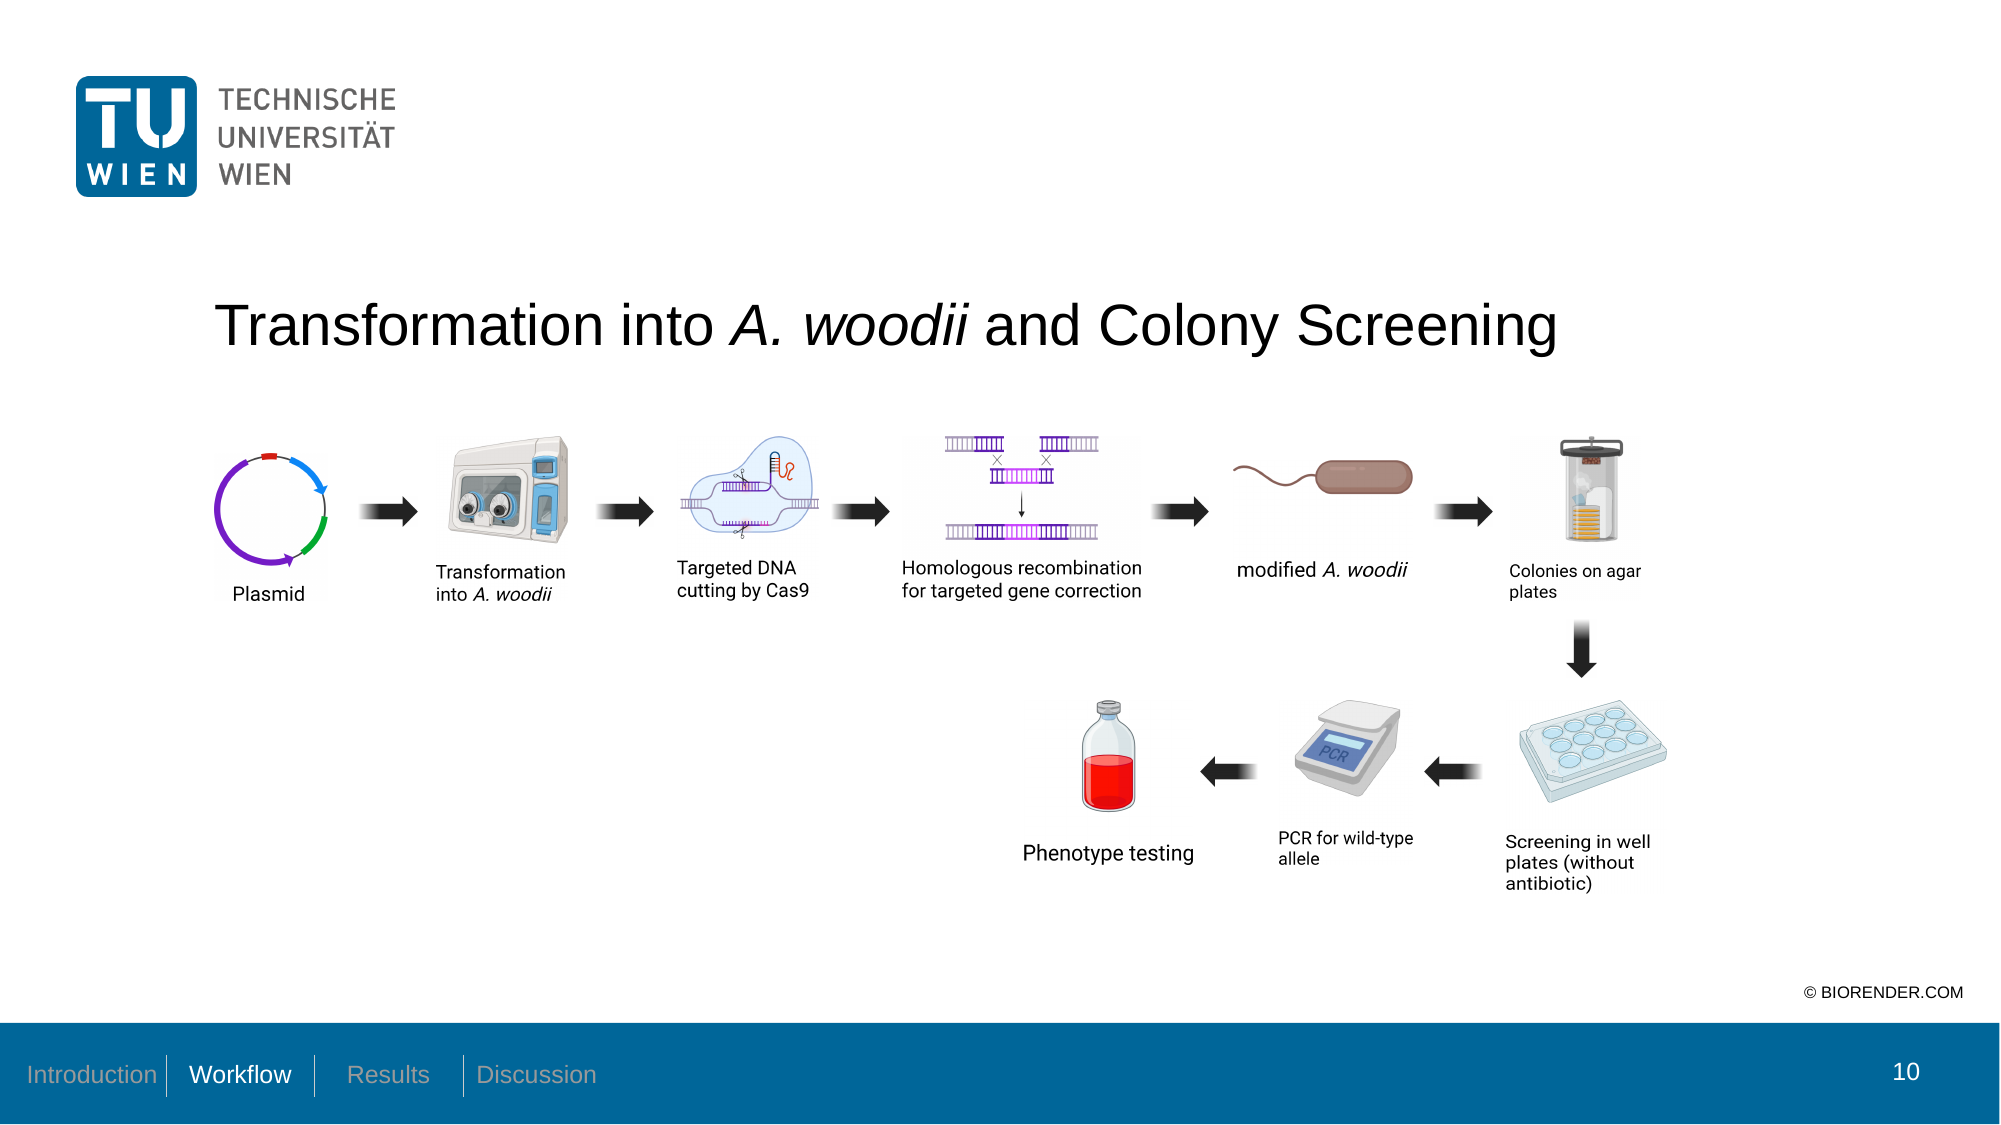

# Transformation into A. woodii and Colony Screening
© Biorender.com
10
| Introduction | Workflow | Results | Discussion |
| --- | --- | --- | --- |